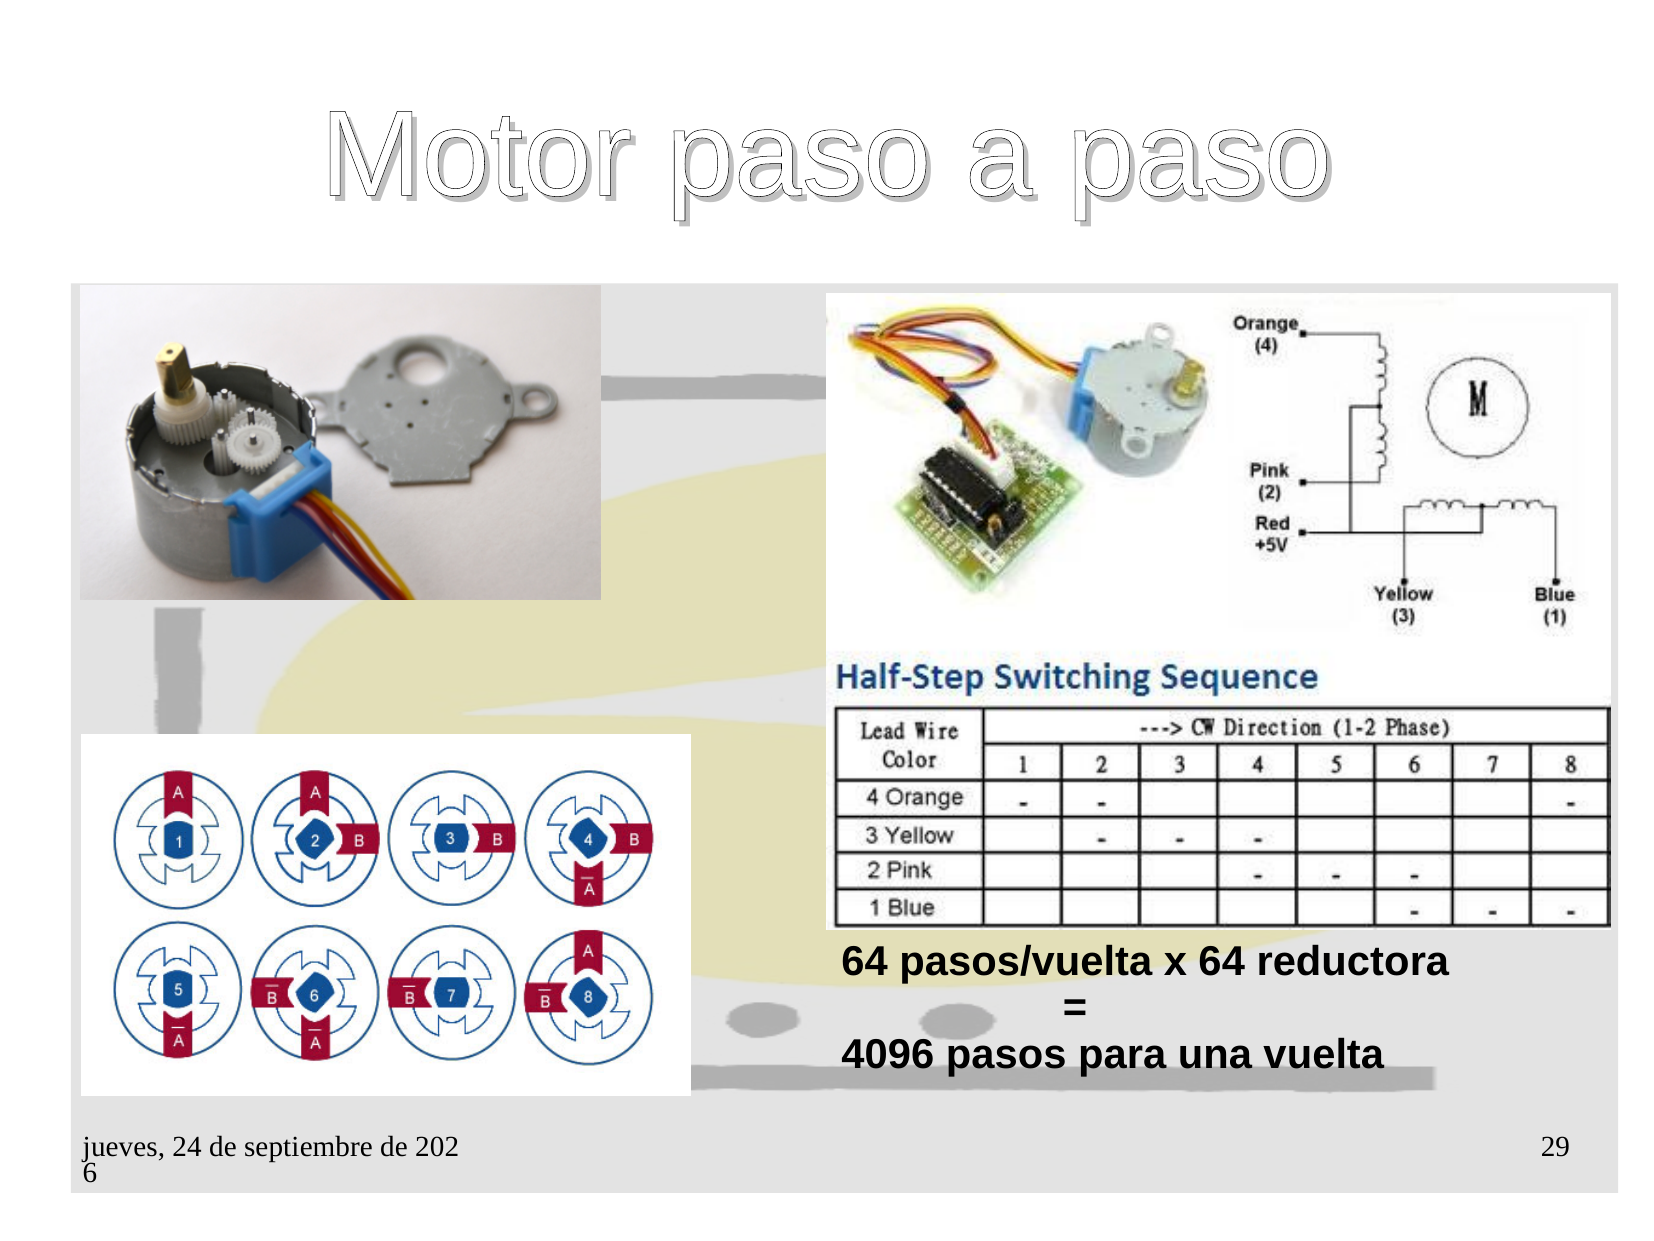

# Motor paso a paso
64 pasos/vuelta x 64 reductora
			=
4096 pasos para una vuelta
29